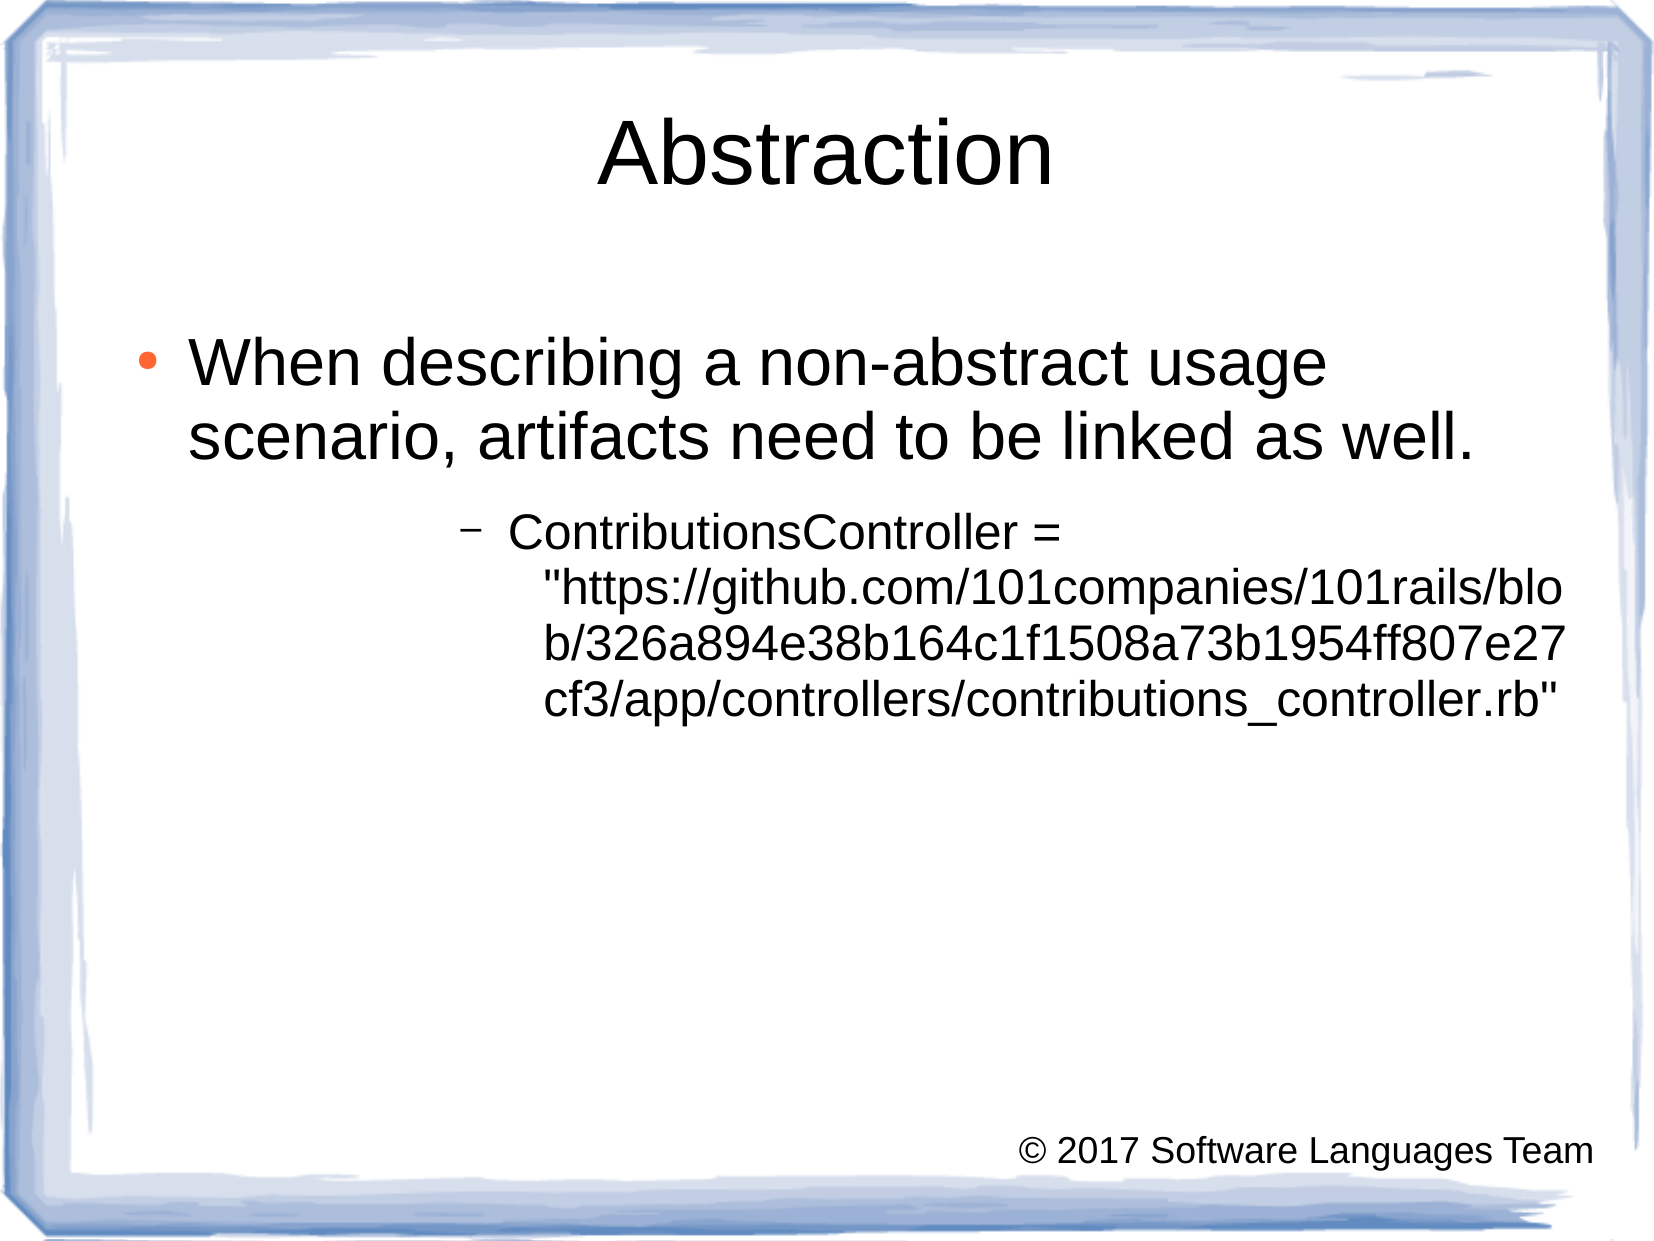

# Abstraction
When describing a non-abstract usage scenario, artifacts need to be linked as well.
ContributionsController = "https://github.com/101companies/101rails/blob/326a894e38b164c1f1508a73b1954ff807e27cf3/app/controllers/contributions_controller.rb"
© 2017 Software Languages Team